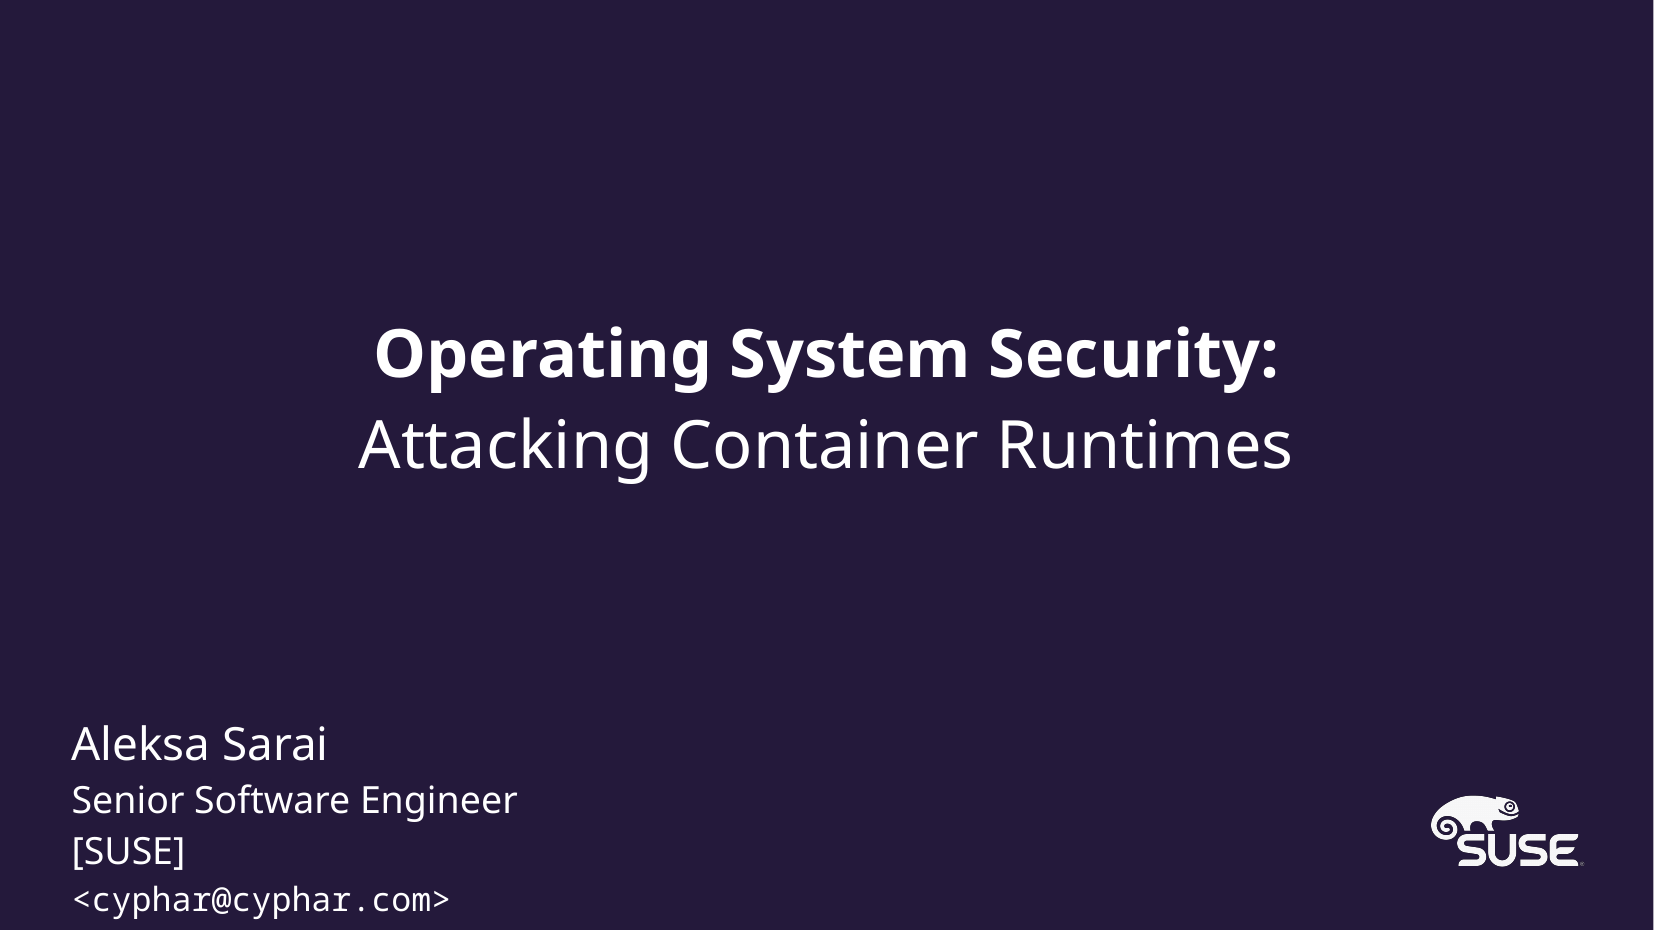

# Operating System Security:
Attacking Container Runtimes
Aleksa Sarai
Senior Software Engineer [SUSE]
<cyphar@cyphar.com>